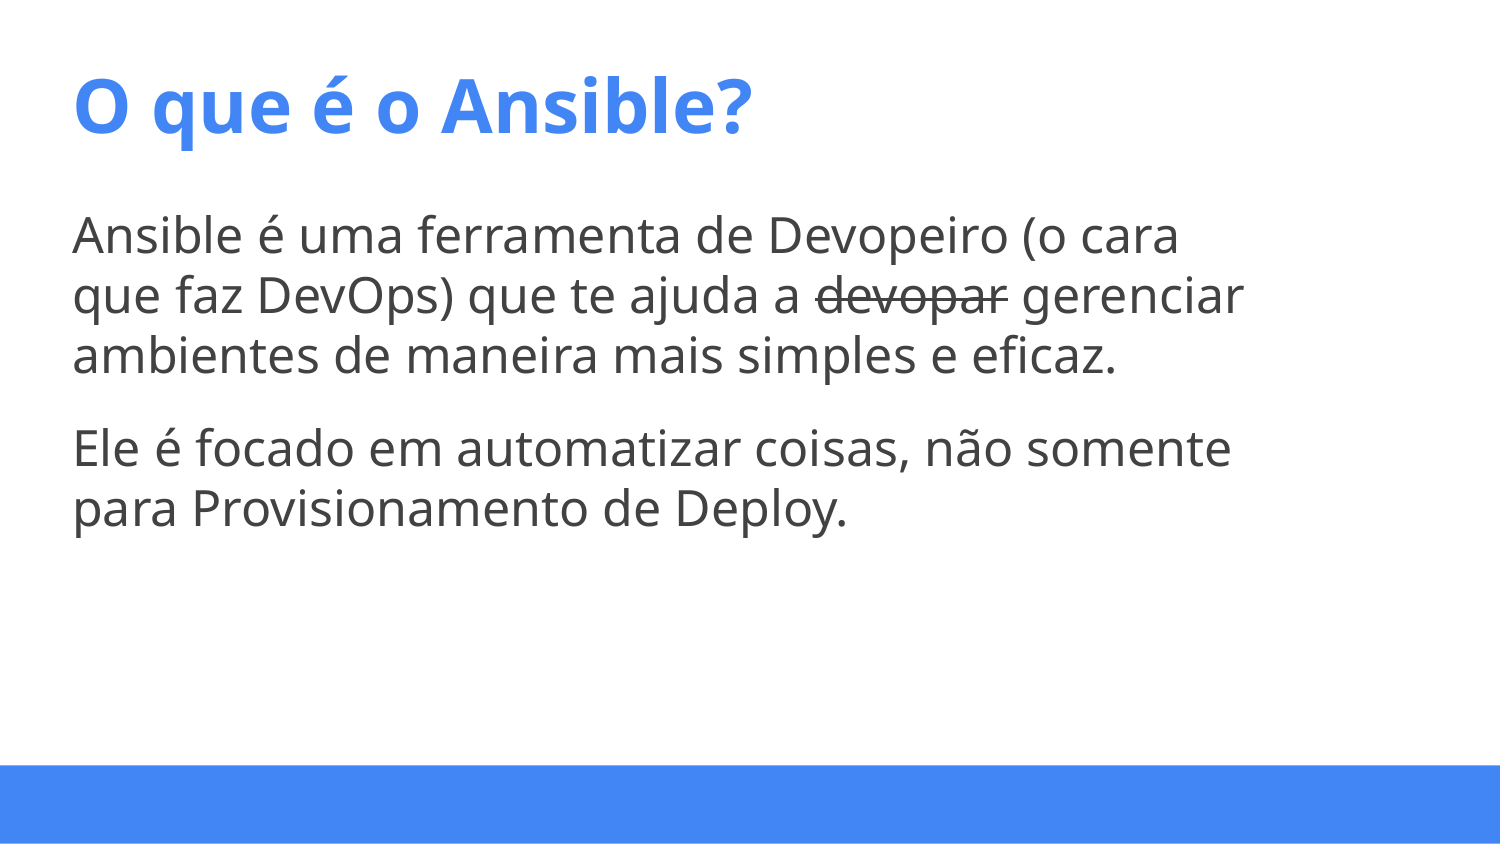

# O que é o Ansible?
Ansible é uma ferramenta de Devopeiro (o cara que faz DevOps) que te ajuda a devopar gerenciar ambientes de maneira mais simples e eficaz.
Ele é focado em automatizar coisas, não somente para Provisionamento de Deploy.